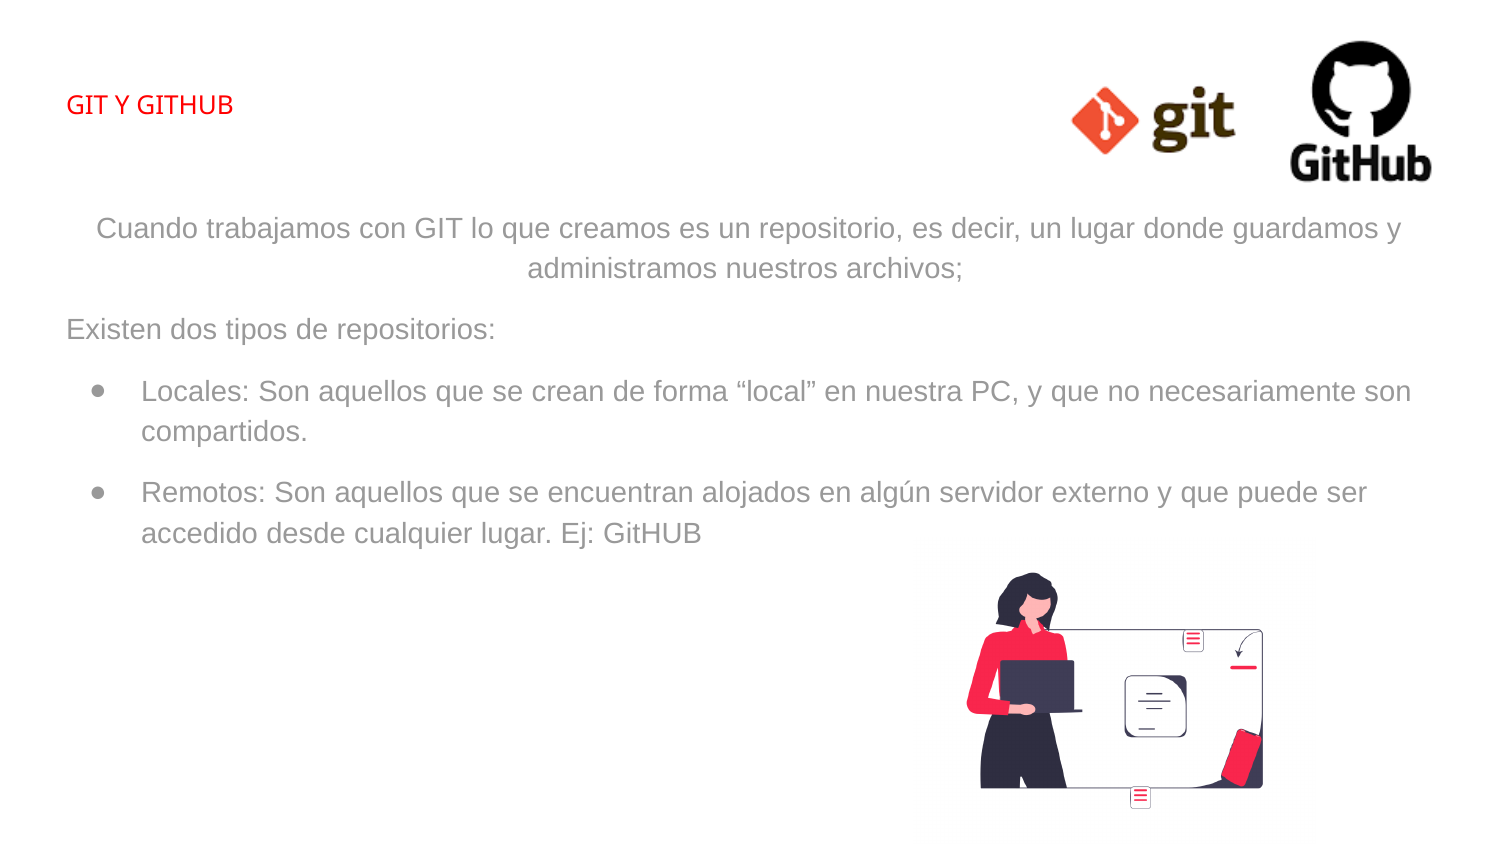

GIT Y GITHUB
# Cuando trabajamos con GIT lo que creamos es un repositorio, es decir, un lugar donde guardamos y administramos nuestros archivos;
Existen dos tipos de repositorios:
Locales: Son aquellos que se crean de forma “local” en nuestra PC, y que no necesariamente son compartidos.
Remotos: Son aquellos que se encuentran alojados en algún servidor externo y que puede ser accedido desde cualquier lugar. Ej: GitHUB